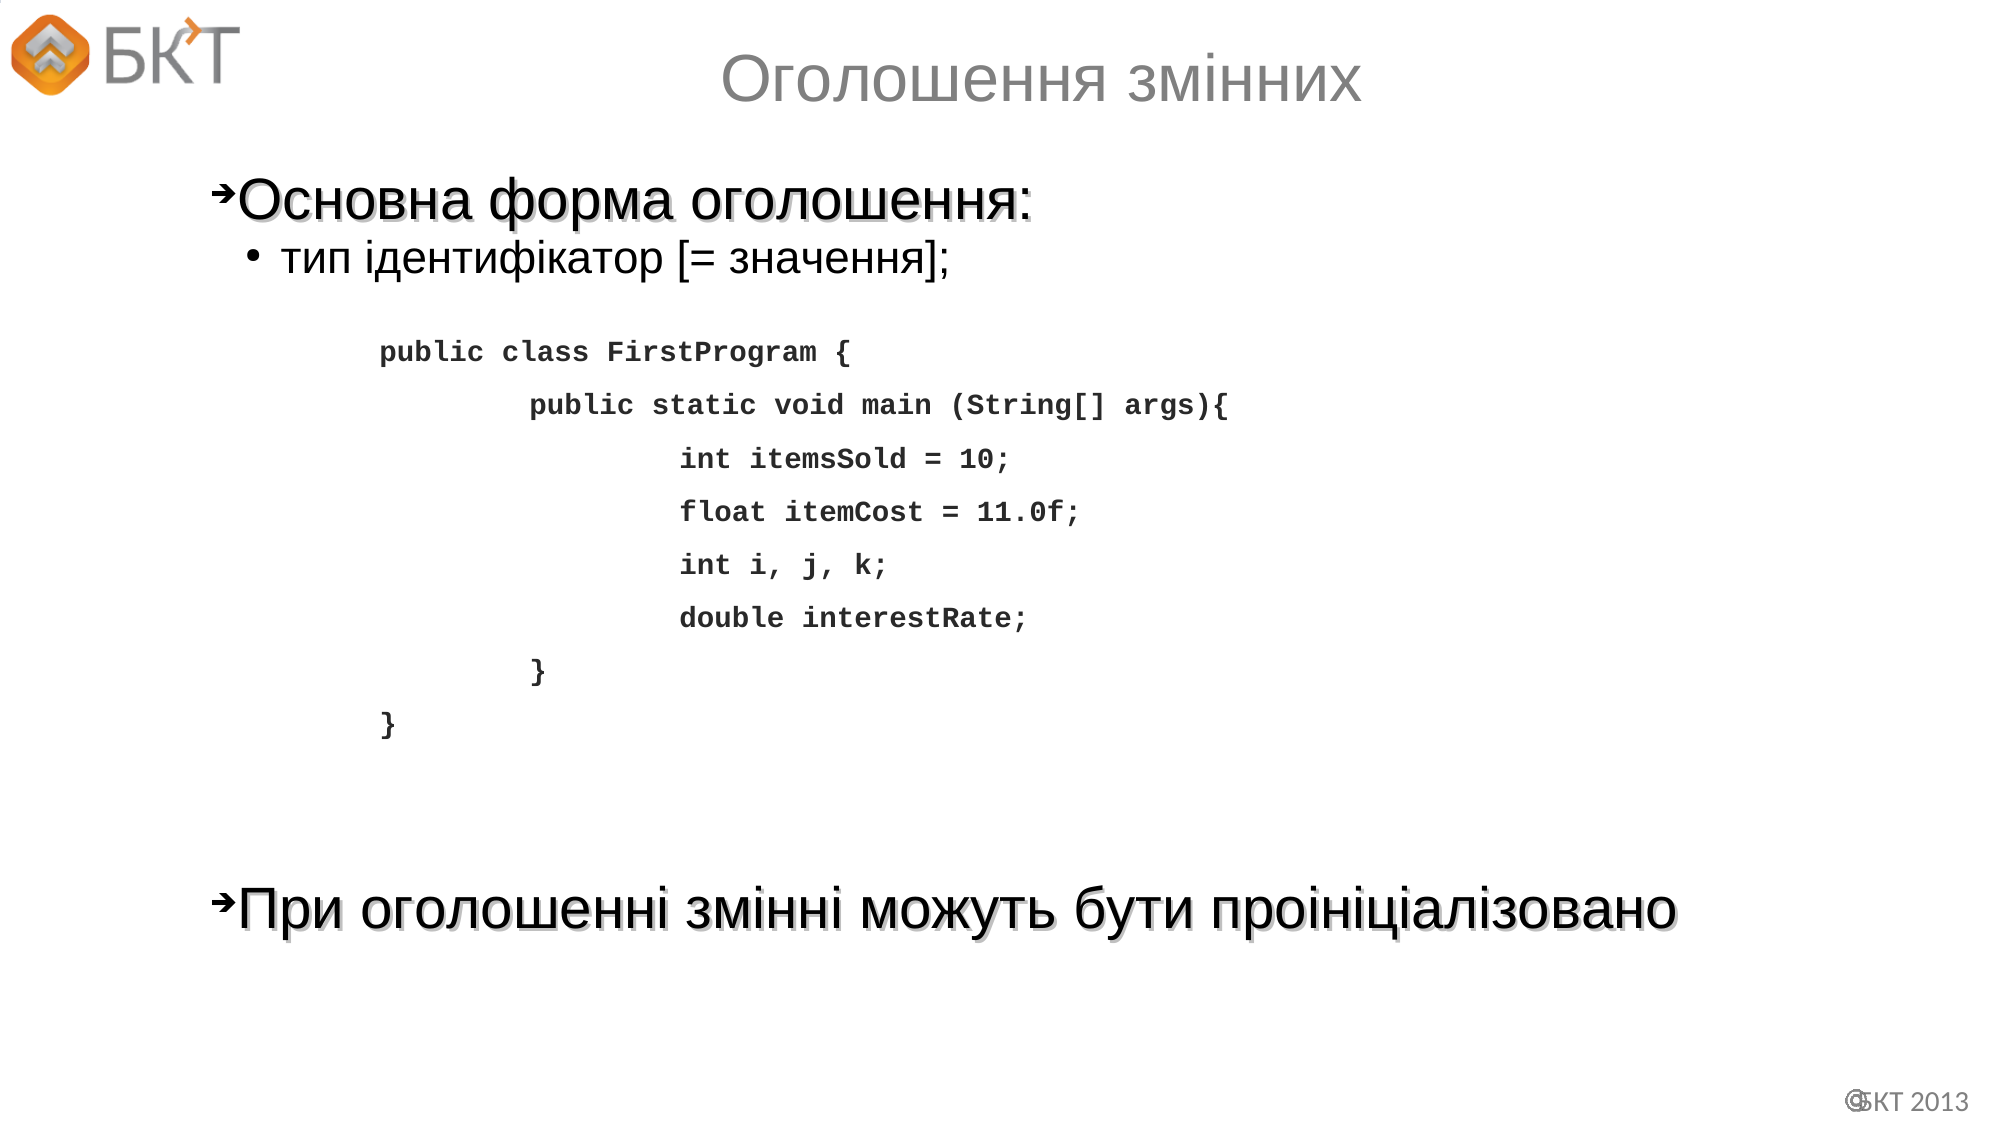

Оголошення змінних
Основна форма оголошення:
тип ідентифікатор [= значення];
При оголошенні змінні можуть бути проініціалізовано
public class FirstProgram {
	public static void main (String[] args){
		int itemsSold = 10;
		float itemCost = 11.0f;
		int i, j, k;
		double interestRate;
	}
}
БКТ 2013